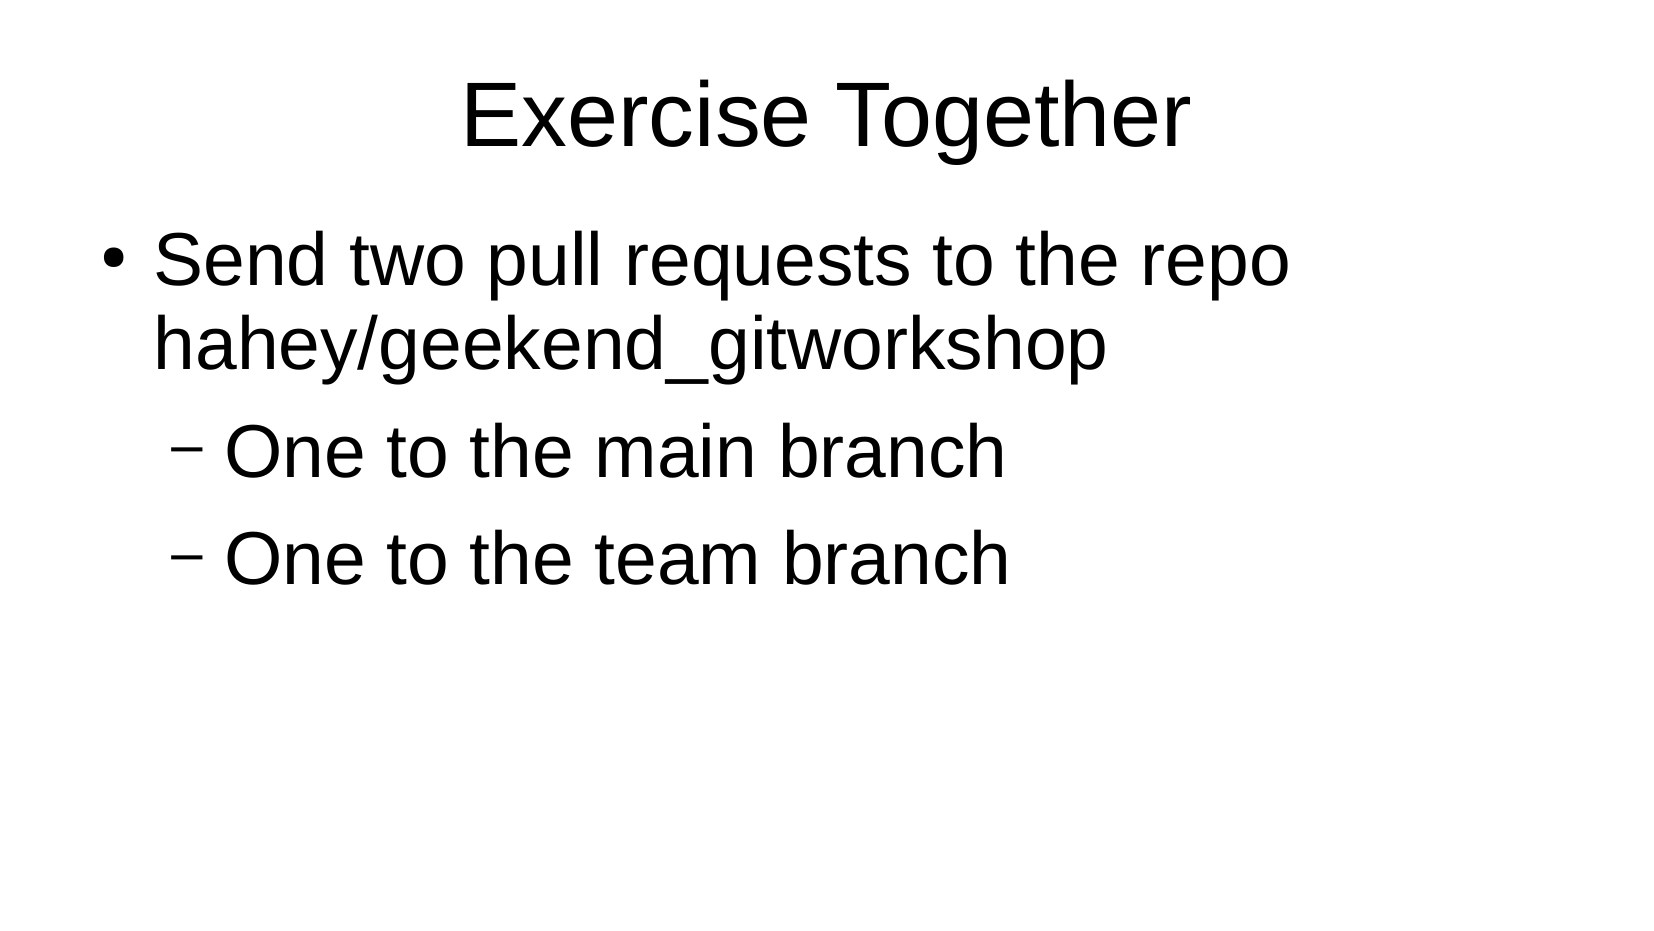

# Exercise Together
Send two pull requests to the repo hahey/geekend_gitworkshop
One to the main branch
One to the team branch